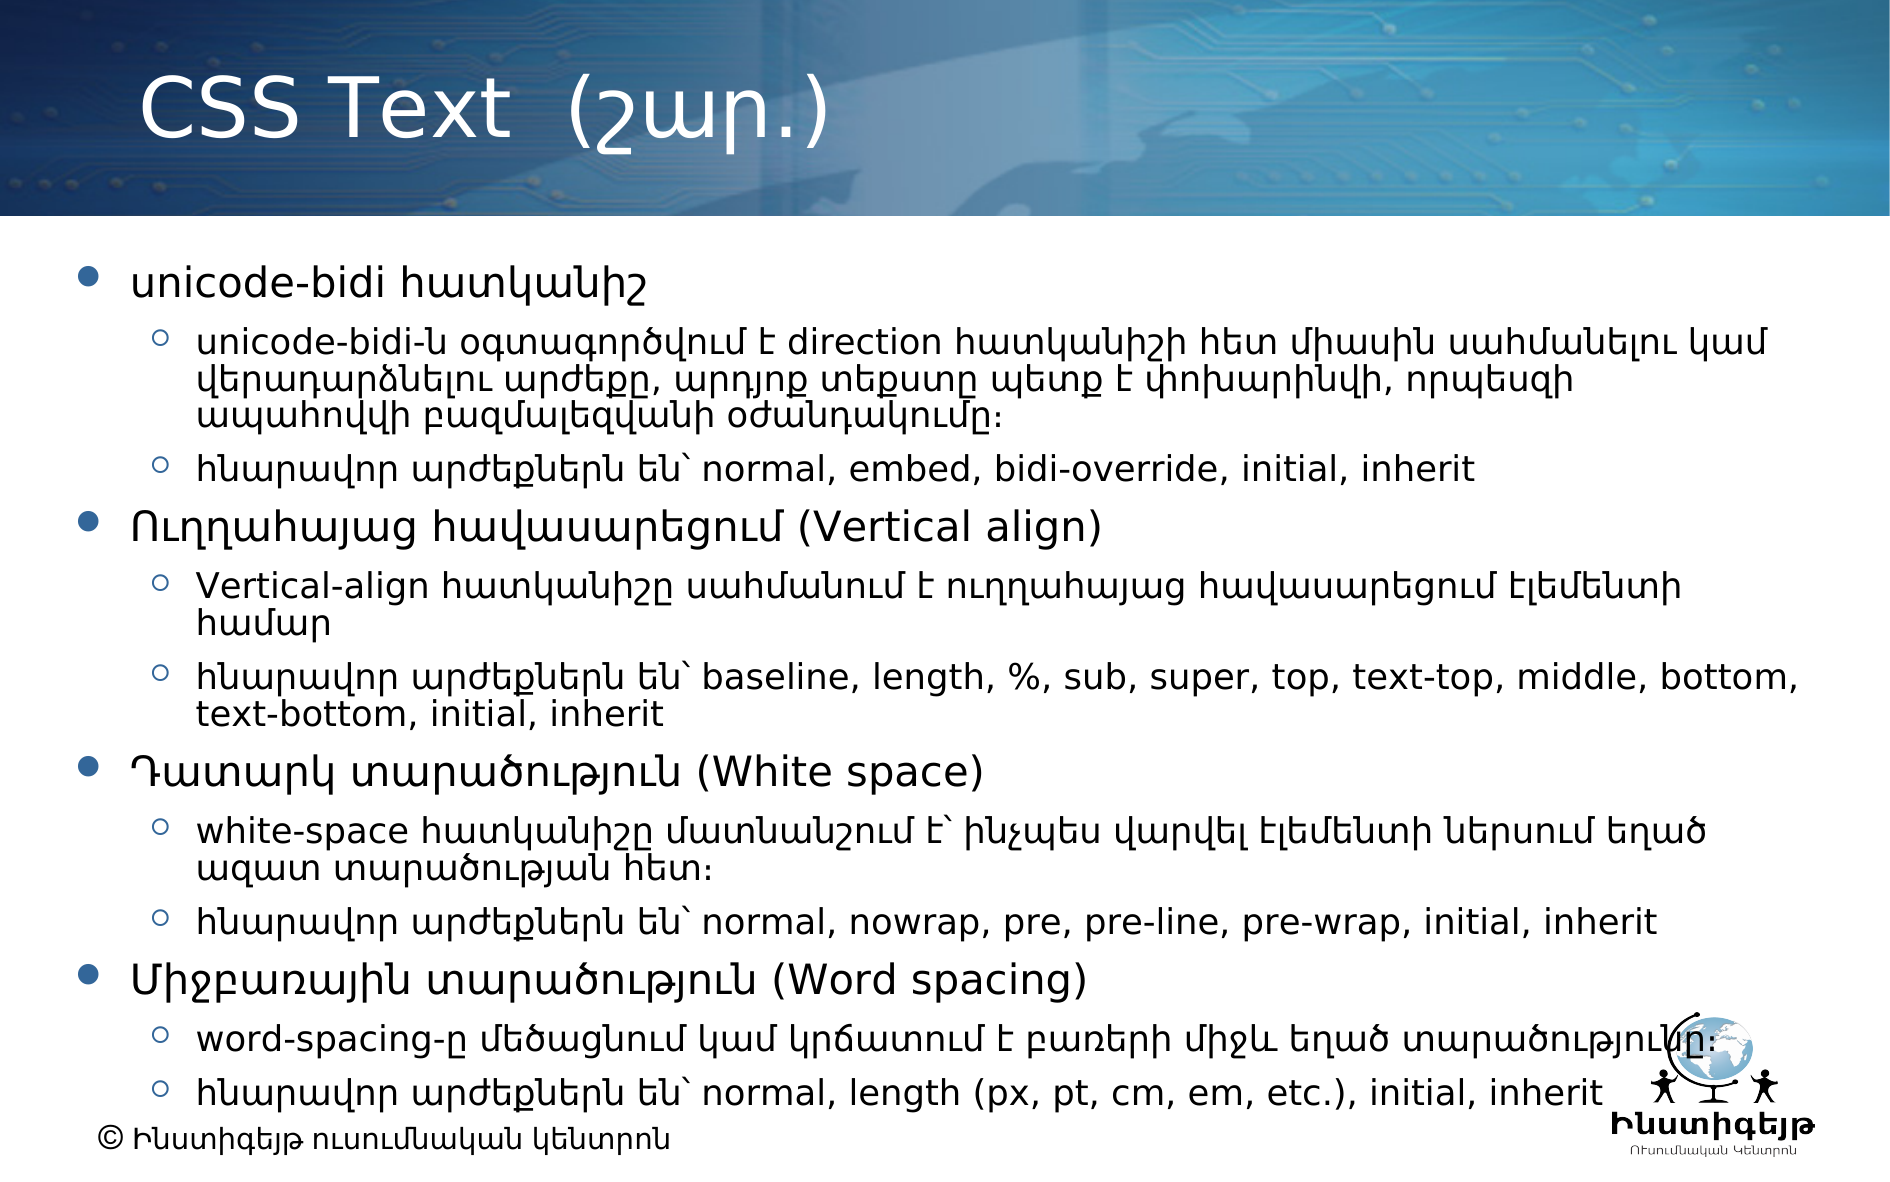

CSS Text (շար․)
# unicode-bidi հատկանիշ
unicode-bidi-ն օգտագործվում է direction հատկանիշի հետ միասին սահմանելու կամ վերադարձնելու արժեքը, արդյոք տեքստը պետք է փոխարինվի, որպեսզի ապահովվի բազմալեզվանի օժանդակումը։
հնարավոր արժեքներն են՝ normal, embed, bidi-override, initial, inherit
Ուղղահայաց հավասարեցում (Vertical align)
Vertical-align հատկանիշը սահմանում է ուղղահայաց հավասարեցում էլեմենտի համար
հնարավոր արժեքներն են՝ baseline, length, %, sub, super, top, text-top, middle, bottom, text-bottom, initial, inherit
Դատարկ տարածություն (White space)
white-space հատկանիշը մատնանշում է՝ ինչպես վարվել էլեմենտի ներսում եղած ազատ տարածության հետ։
հնարավոր արժեքներն են՝ normal, nowrap, pre, pre-line, pre-wrap, initial, inherit
Միջբառային տարածություն (Word spacing)
word-spacing-ը մեծացնում կամ կրճատում է բառերի միջև եղած տարածությունը։
հնարավոր արժեքներն են՝ normal, length (px, pt, cm, em, etc.), initial, inherit